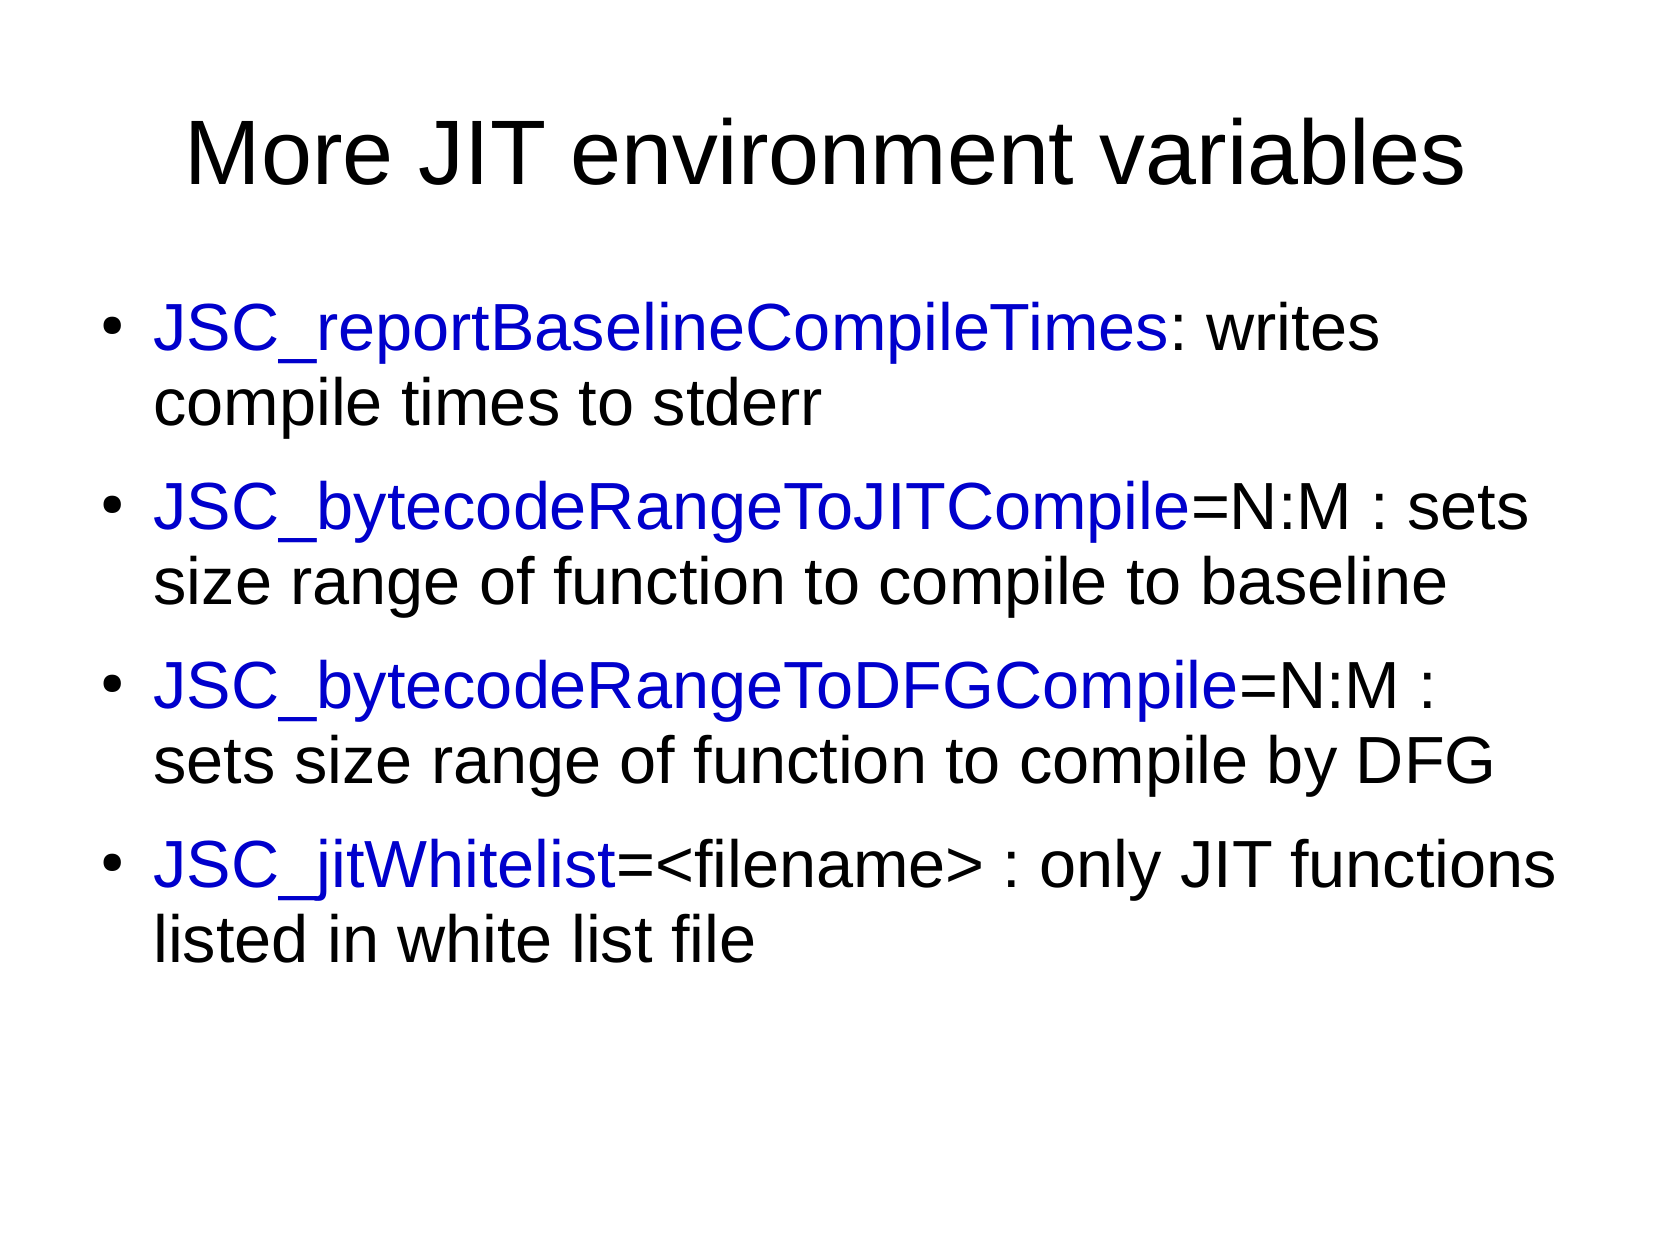

# More JIT environment variables
JSC_reportBaselineCompileTimes: writes compile times to stderr
JSC_bytecodeRangeToJITCompile=N:M : sets size range of function to compile to baseline
JSC_bytecodeRangeToDFGCompile=N:M : sets size range of function to compile by DFG
JSC_jitWhitelist=<filename> : only JIT functions listed in white list file